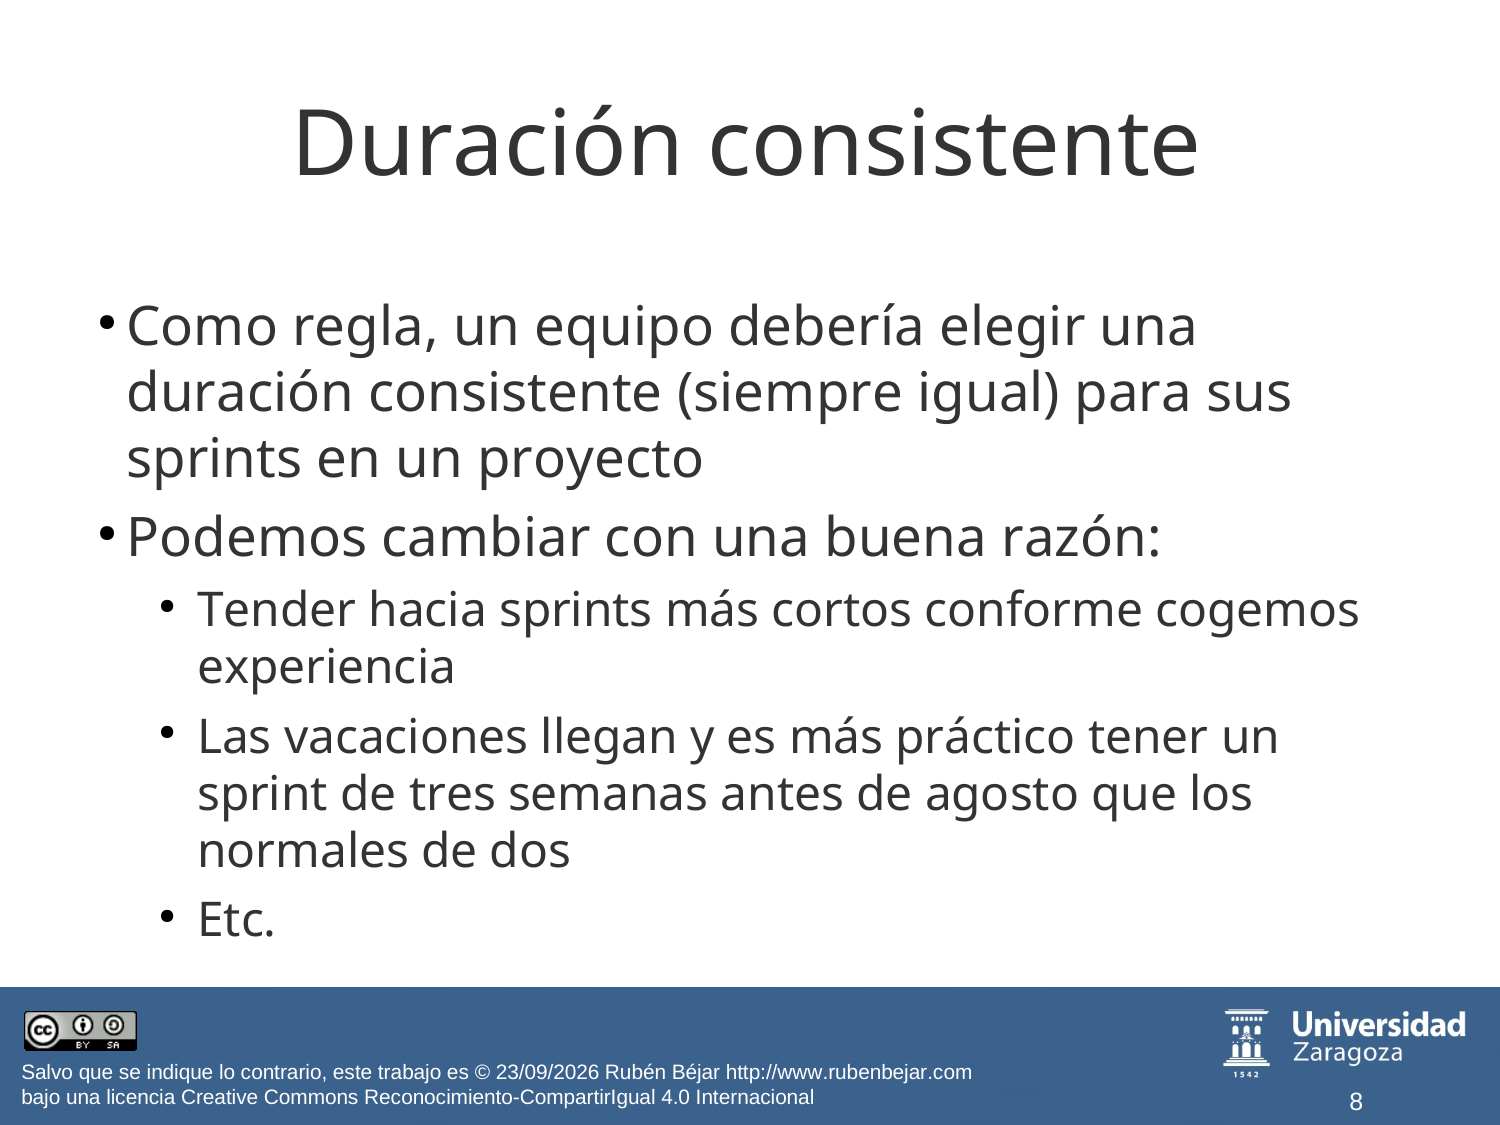

# Duración consistente
Como regla, un equipo debería elegir una duración consistente (siempre igual) para sus sprints en un proyecto
Podemos cambiar con una buena razón:
Tender hacia sprints más cortos conforme cogemos experiencia
Las vacaciones llegan y es más práctico tener un sprint de tres semanas antes de agosto que los normales de dos
Etc.